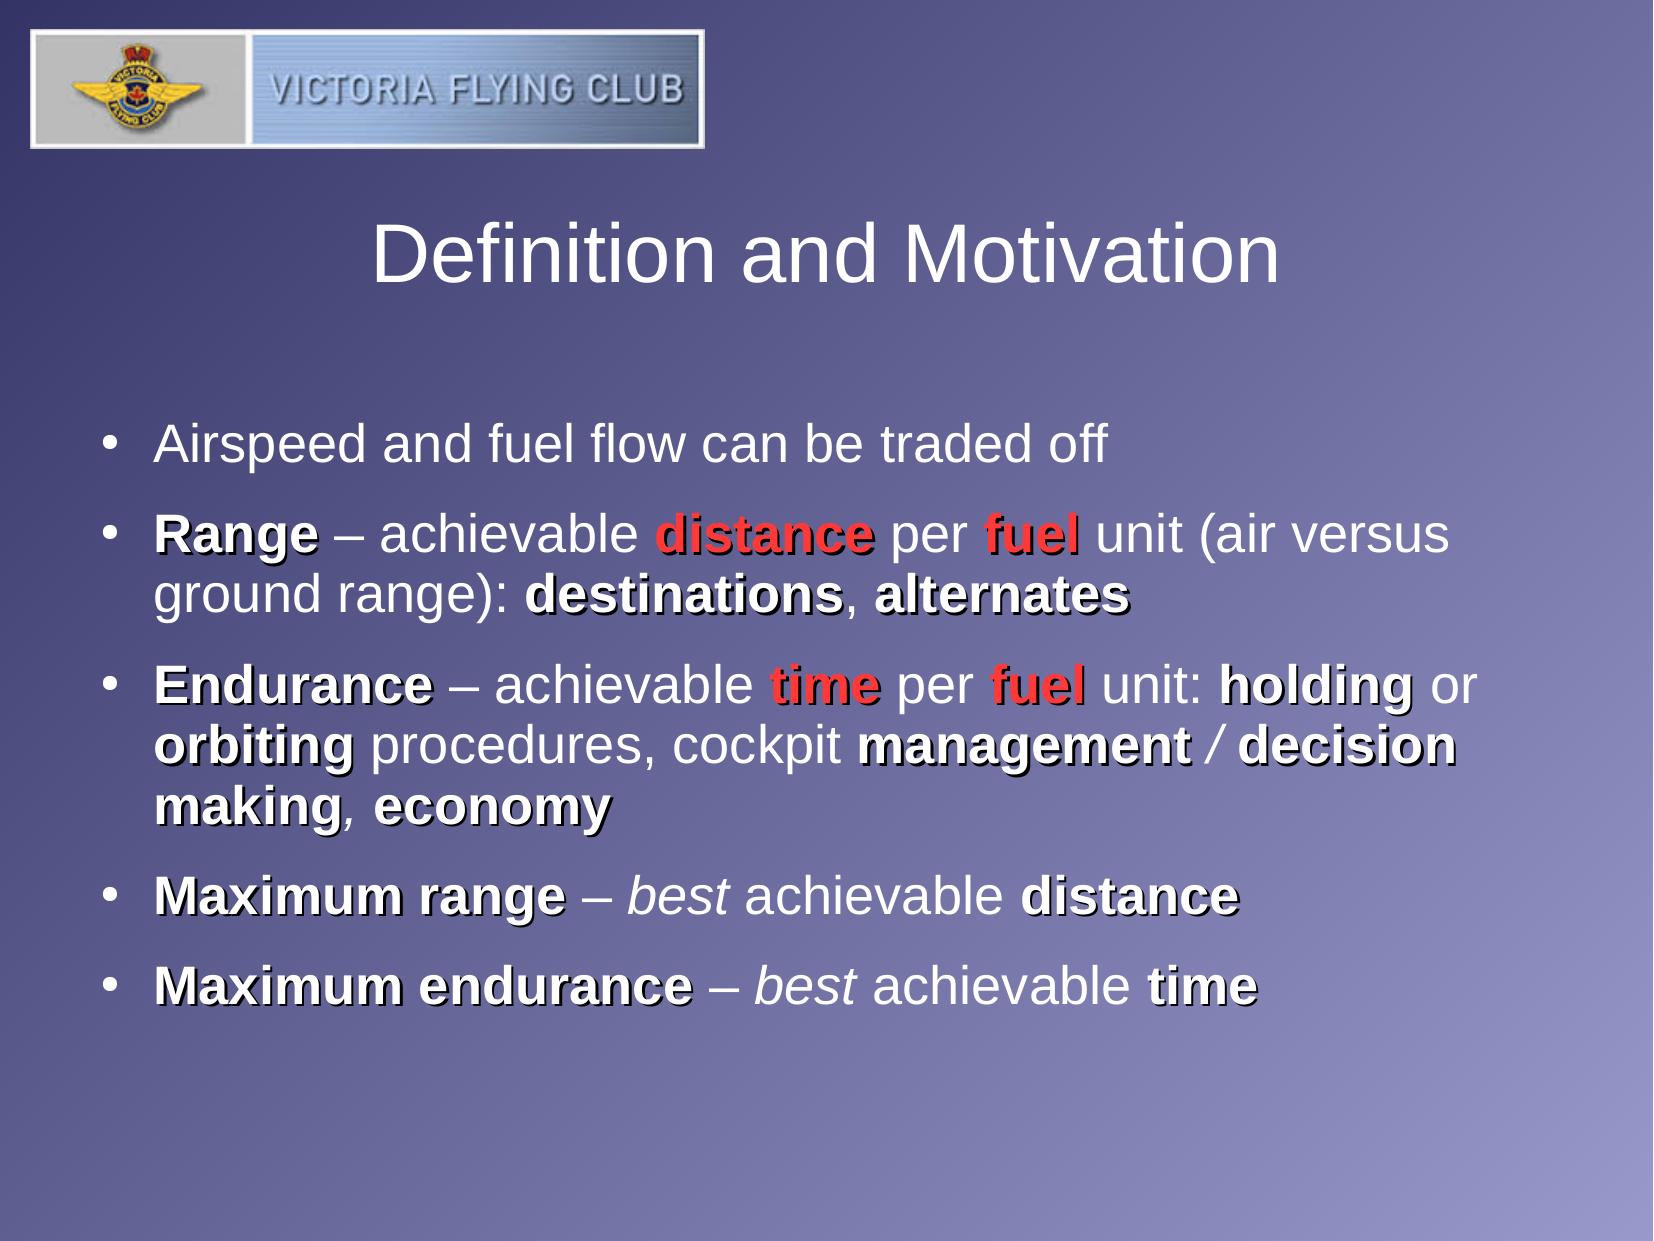

# Definition and Motivation
Airspeed and fuel flow can be traded off
Range – achievable distance per fuel unit (air versus ground range): destinations, alternates
Endurance – achievable time per fuel unit: holding or orbiting procedures, cockpit management / decision making, economy
Maximum range – best achievable distance
Maximum endurance – best achievable time